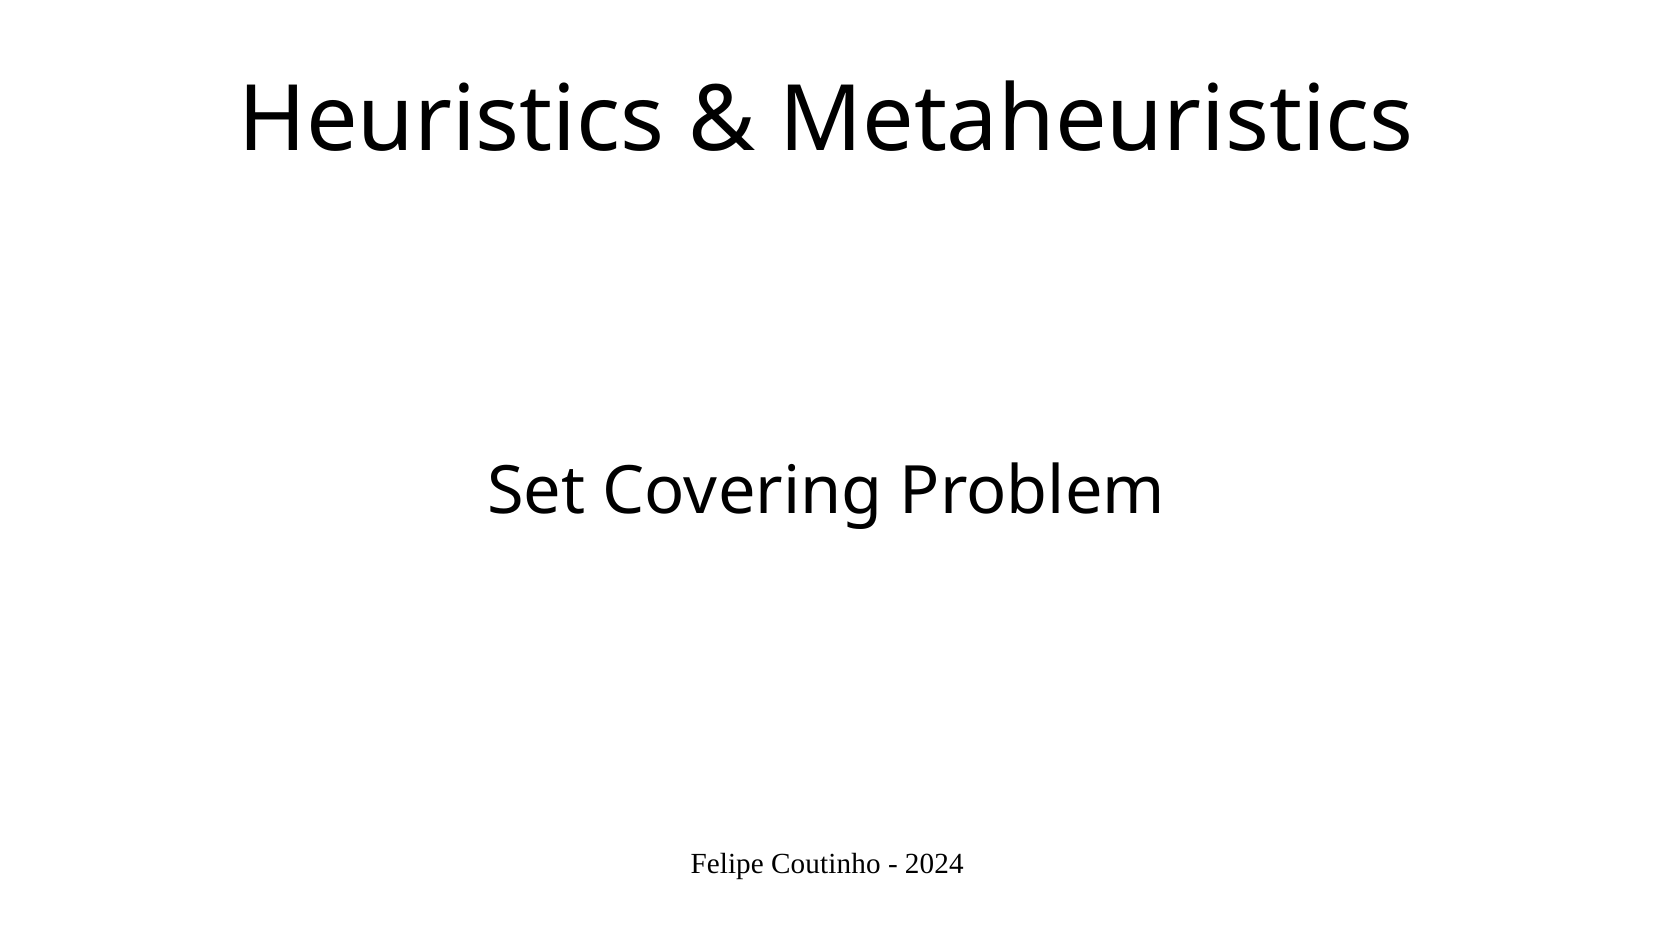

# Heuristics & Metaheuristics
Set Covering Problem
Felipe Coutinho - 2024